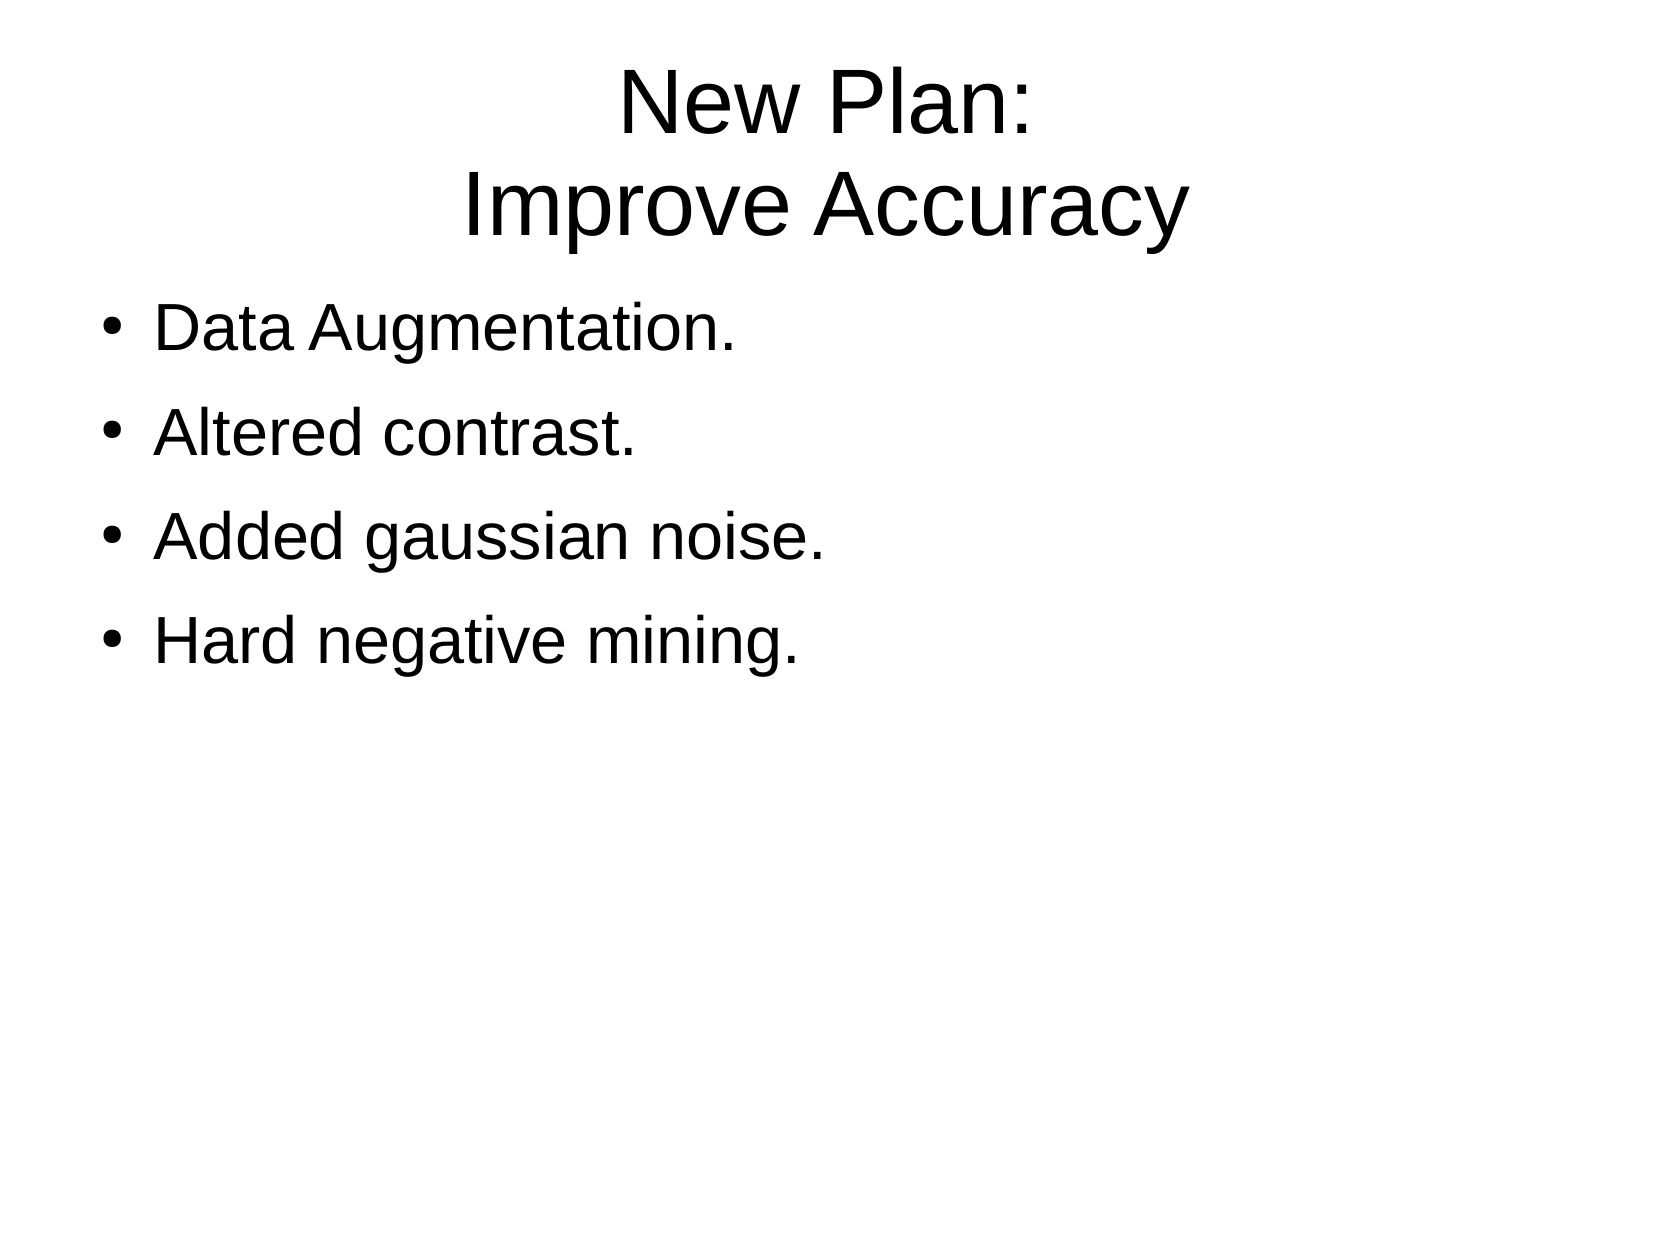

# New Plan: Improve Accuracy
Data Augmentation.
Altered contrast.
Added gaussian noise.
Hard negative mining.